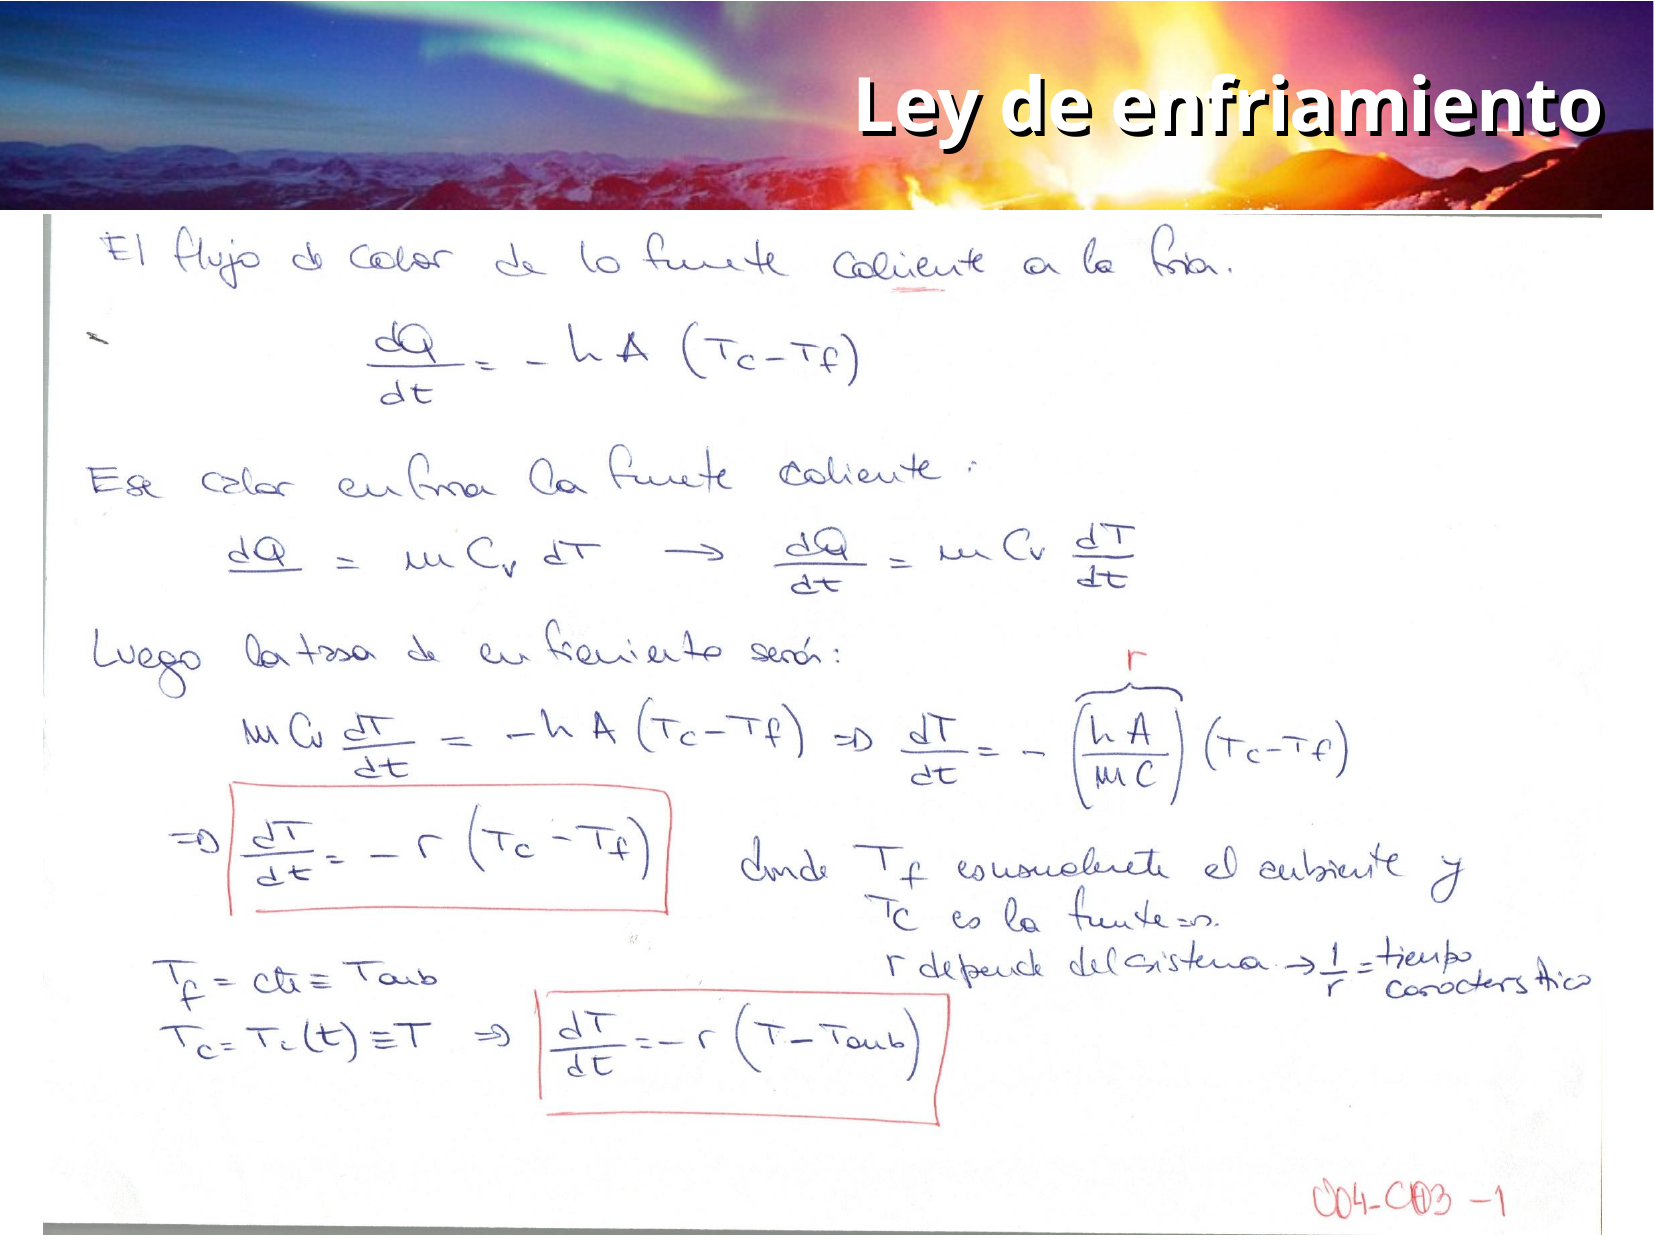

# Ley de enfriamiento
May 30, 2019
H. Asorey - F3B 2019
15